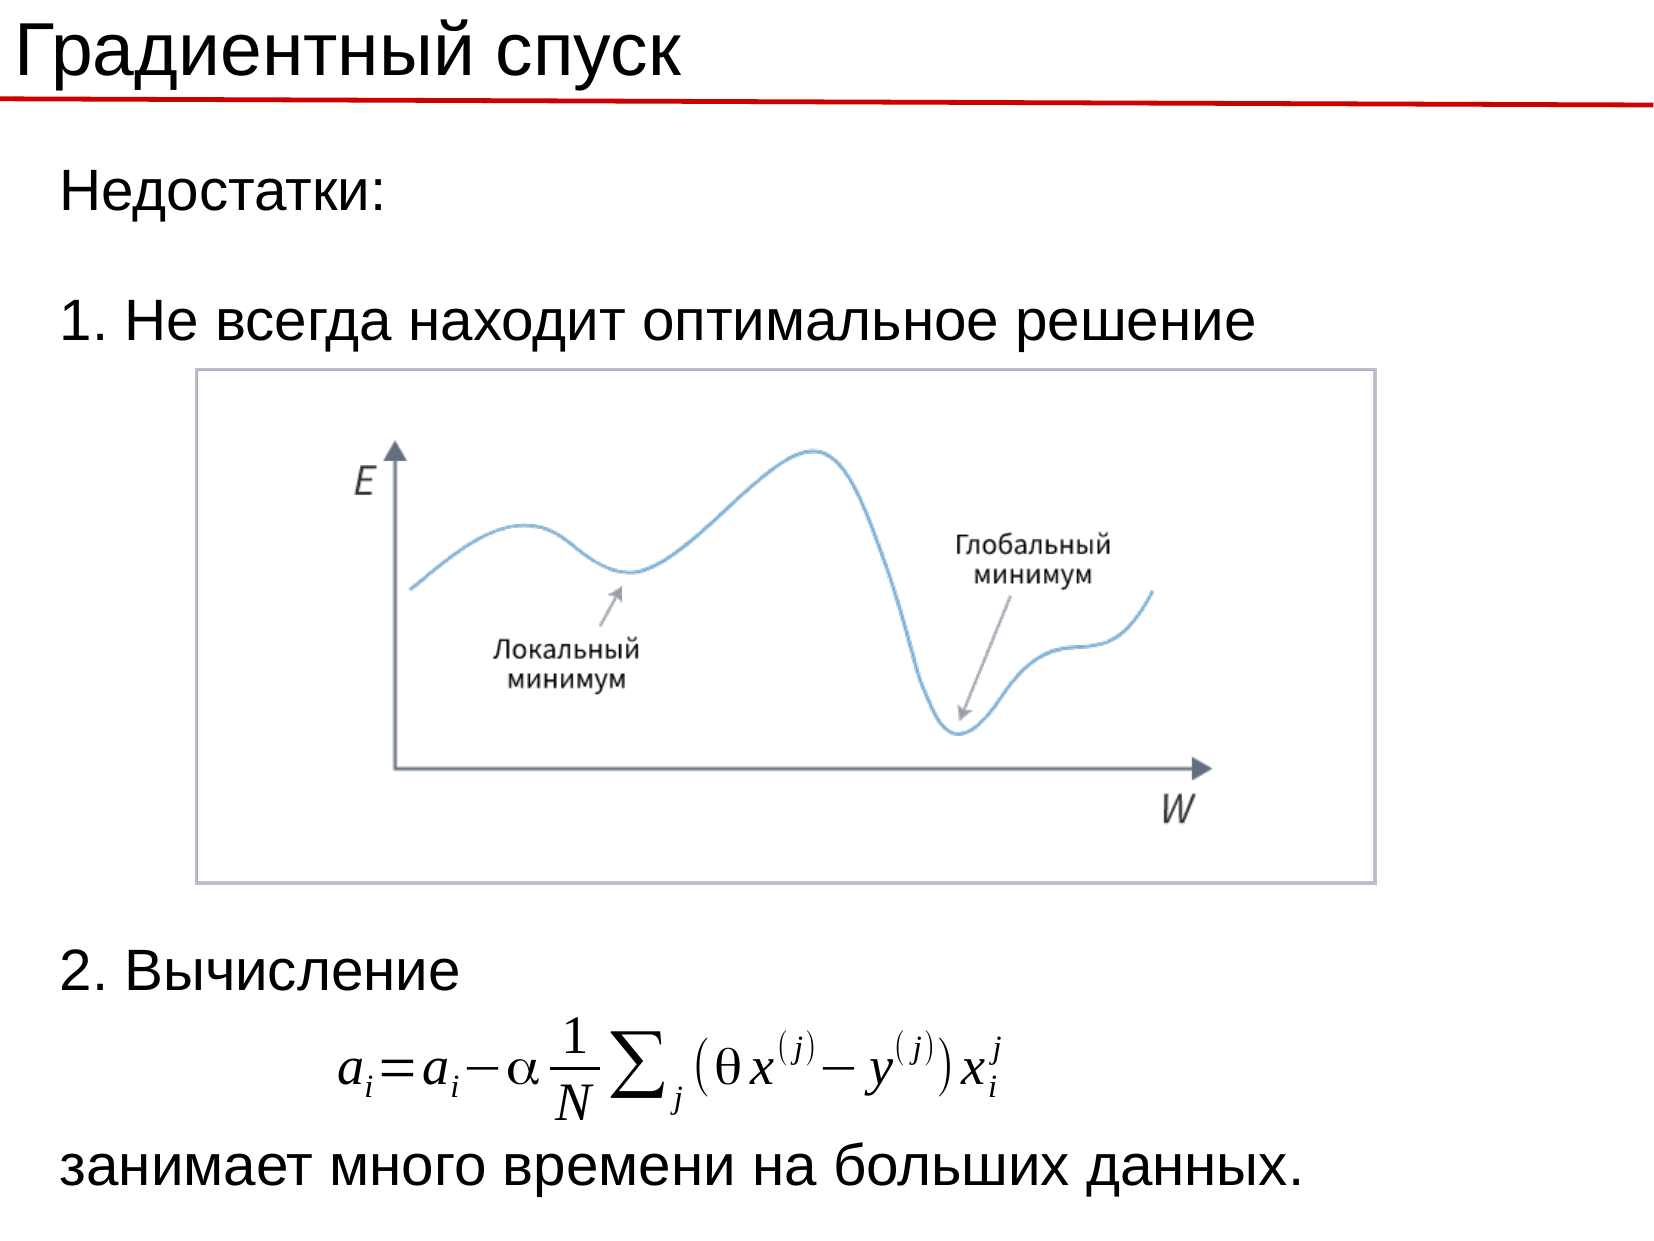

Градиентный спуск
Недостатки:
1. Не всегда находит оптимальное решение
2. Вычисление
занимает много времени на больших данных.